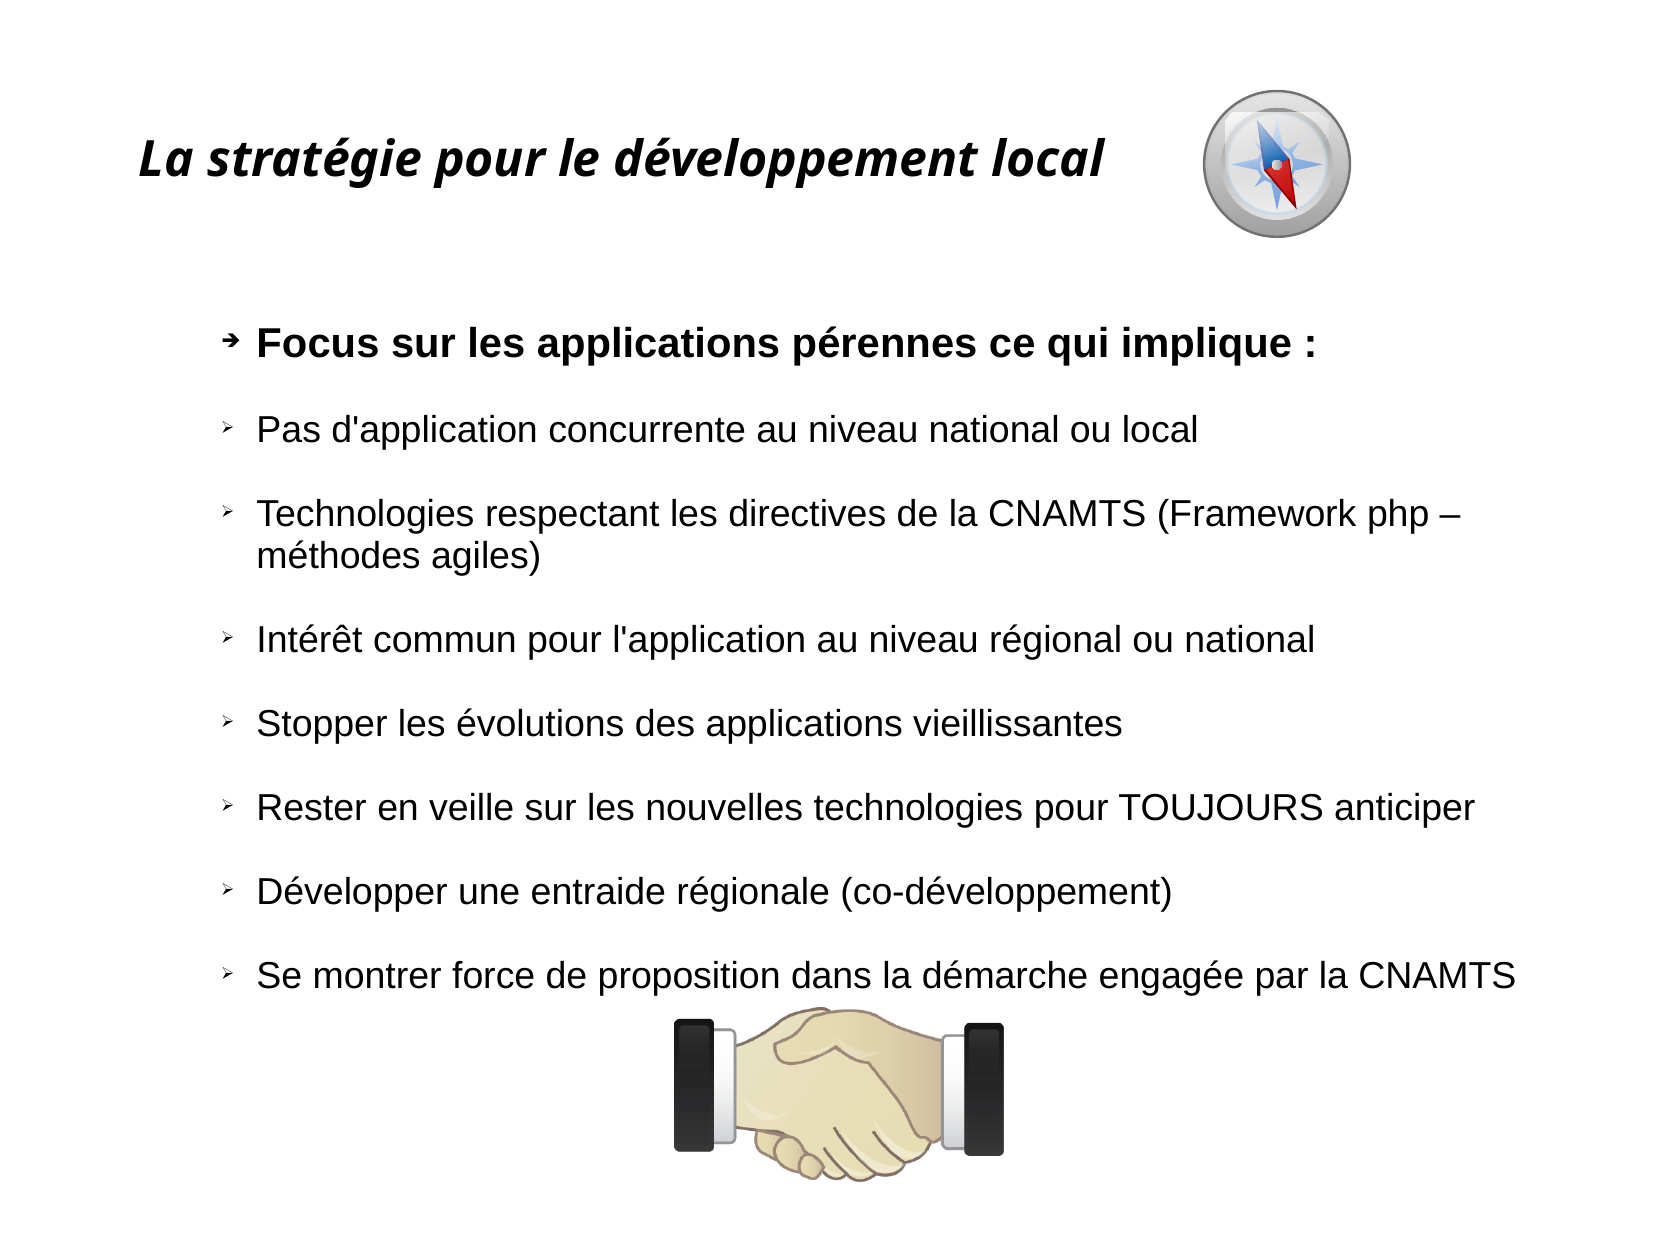

La stratégie pour le développement local
Focus sur les applications pérennes ce qui implique :
Pas d'application concurrente au niveau national ou local
Technologies respectant les directives de la CNAMTS (Framework php – méthodes agiles)
Intérêt commun pour l'application au niveau régional ou national
Stopper les évolutions des applications vieillissantes
Rester en veille sur les nouvelles technologies pour TOUJOURS anticiper
Développer une entraide régionale (co-développement)
Se montrer force de proposition dans la démarche engagée par la CNAMTS